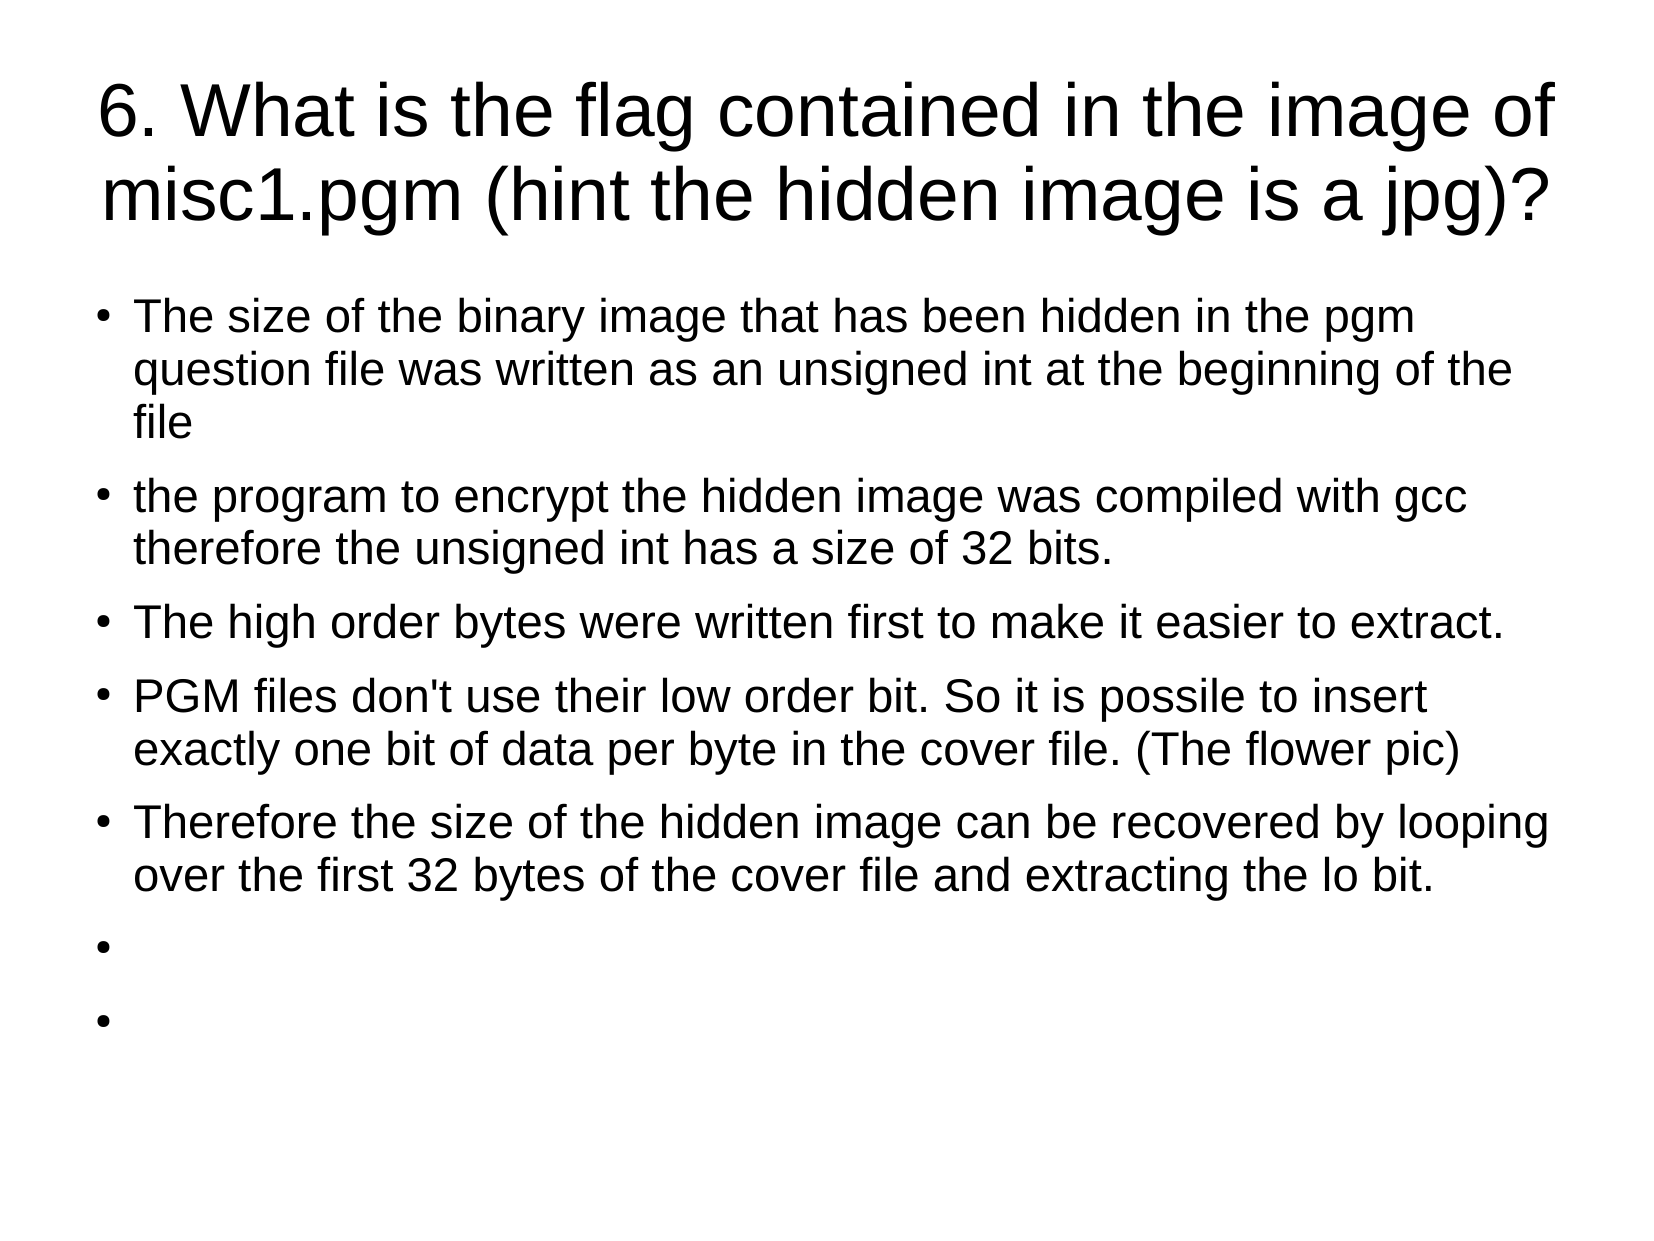

# 6. What is the flag contained in the image of misc1.pgm (hint the hidden image is a jpg)?
The size of the binary image that has been hidden in the pgm question file was written as an unsigned int at the beginning of the file
the program to encrypt the hidden image was compiled with gcc therefore the unsigned int has a size of 32 bits.
The high order bytes were written first to make it easier to extract.
PGM files don't use their low order bit. So it is possile to insert exactly one bit of data per byte in the cover file. (The flower pic)
Therefore the size of the hidden image can be recovered by looping over the first 32 bytes of the cover file and extracting the lo bit.